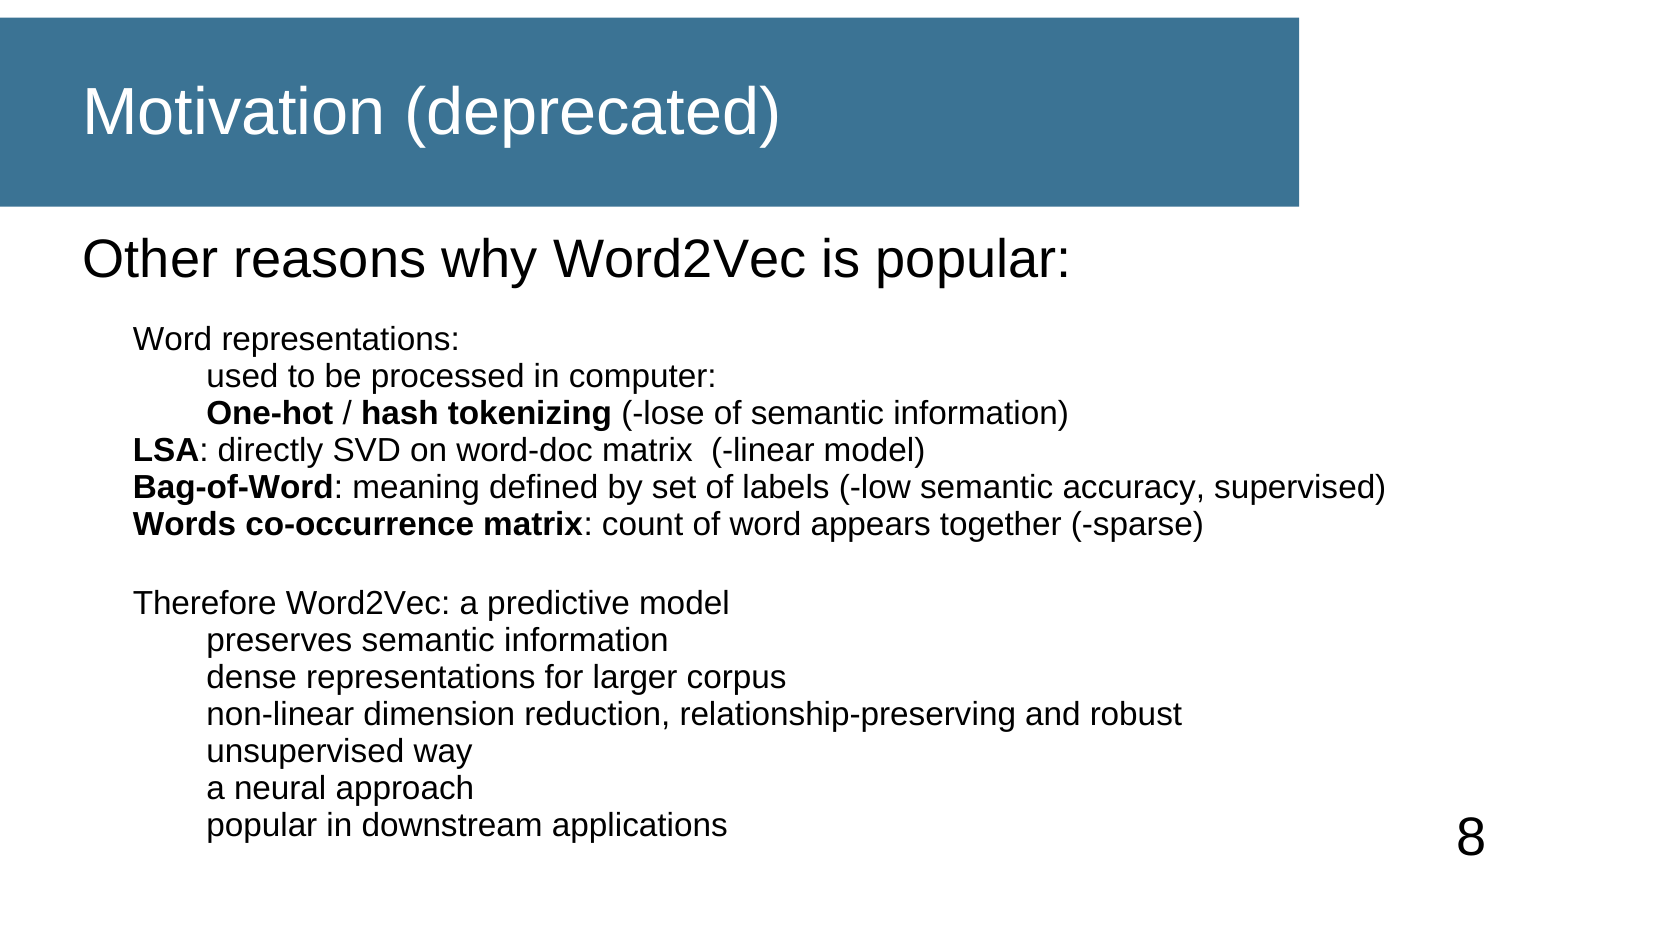

# Motivation (deprecated)
Other reasons why Word2Vec is popular:
Word representations:
	used to be processed in computer:
	One-hot / hash tokenizing (-lose of semantic information)
LSA: directly SVD on word-doc matrix (-linear model)
Bag-of-Word: meaning defined by set of labels (-low semantic accuracy, supervised)
Words co-occurrence matrix: count of word appears together (-sparse)
Therefore Word2Vec: a predictive model
	preserves semantic information
	dense representations for larger corpus
	non-linear dimension reduction, relationship-preserving and robust
	unsupervised way
	a neural approach
	popular in downstream applications